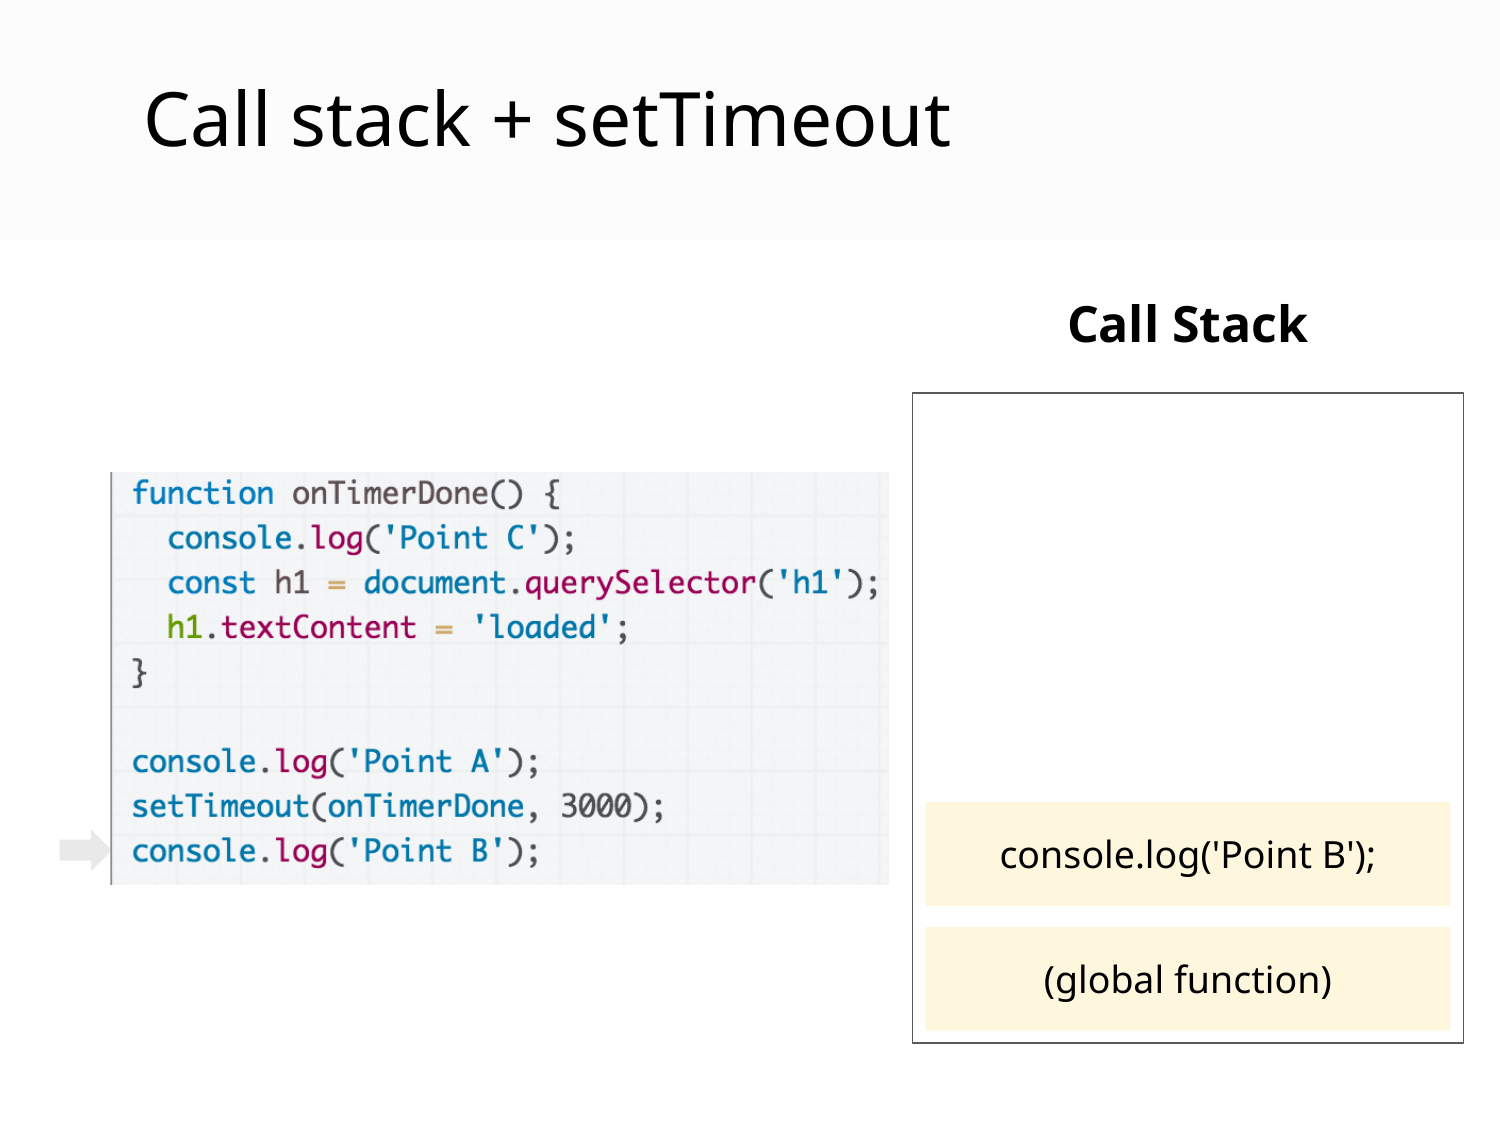

# Call stack + setTimeout
Call Stack
console.log('Point B');
(global function)